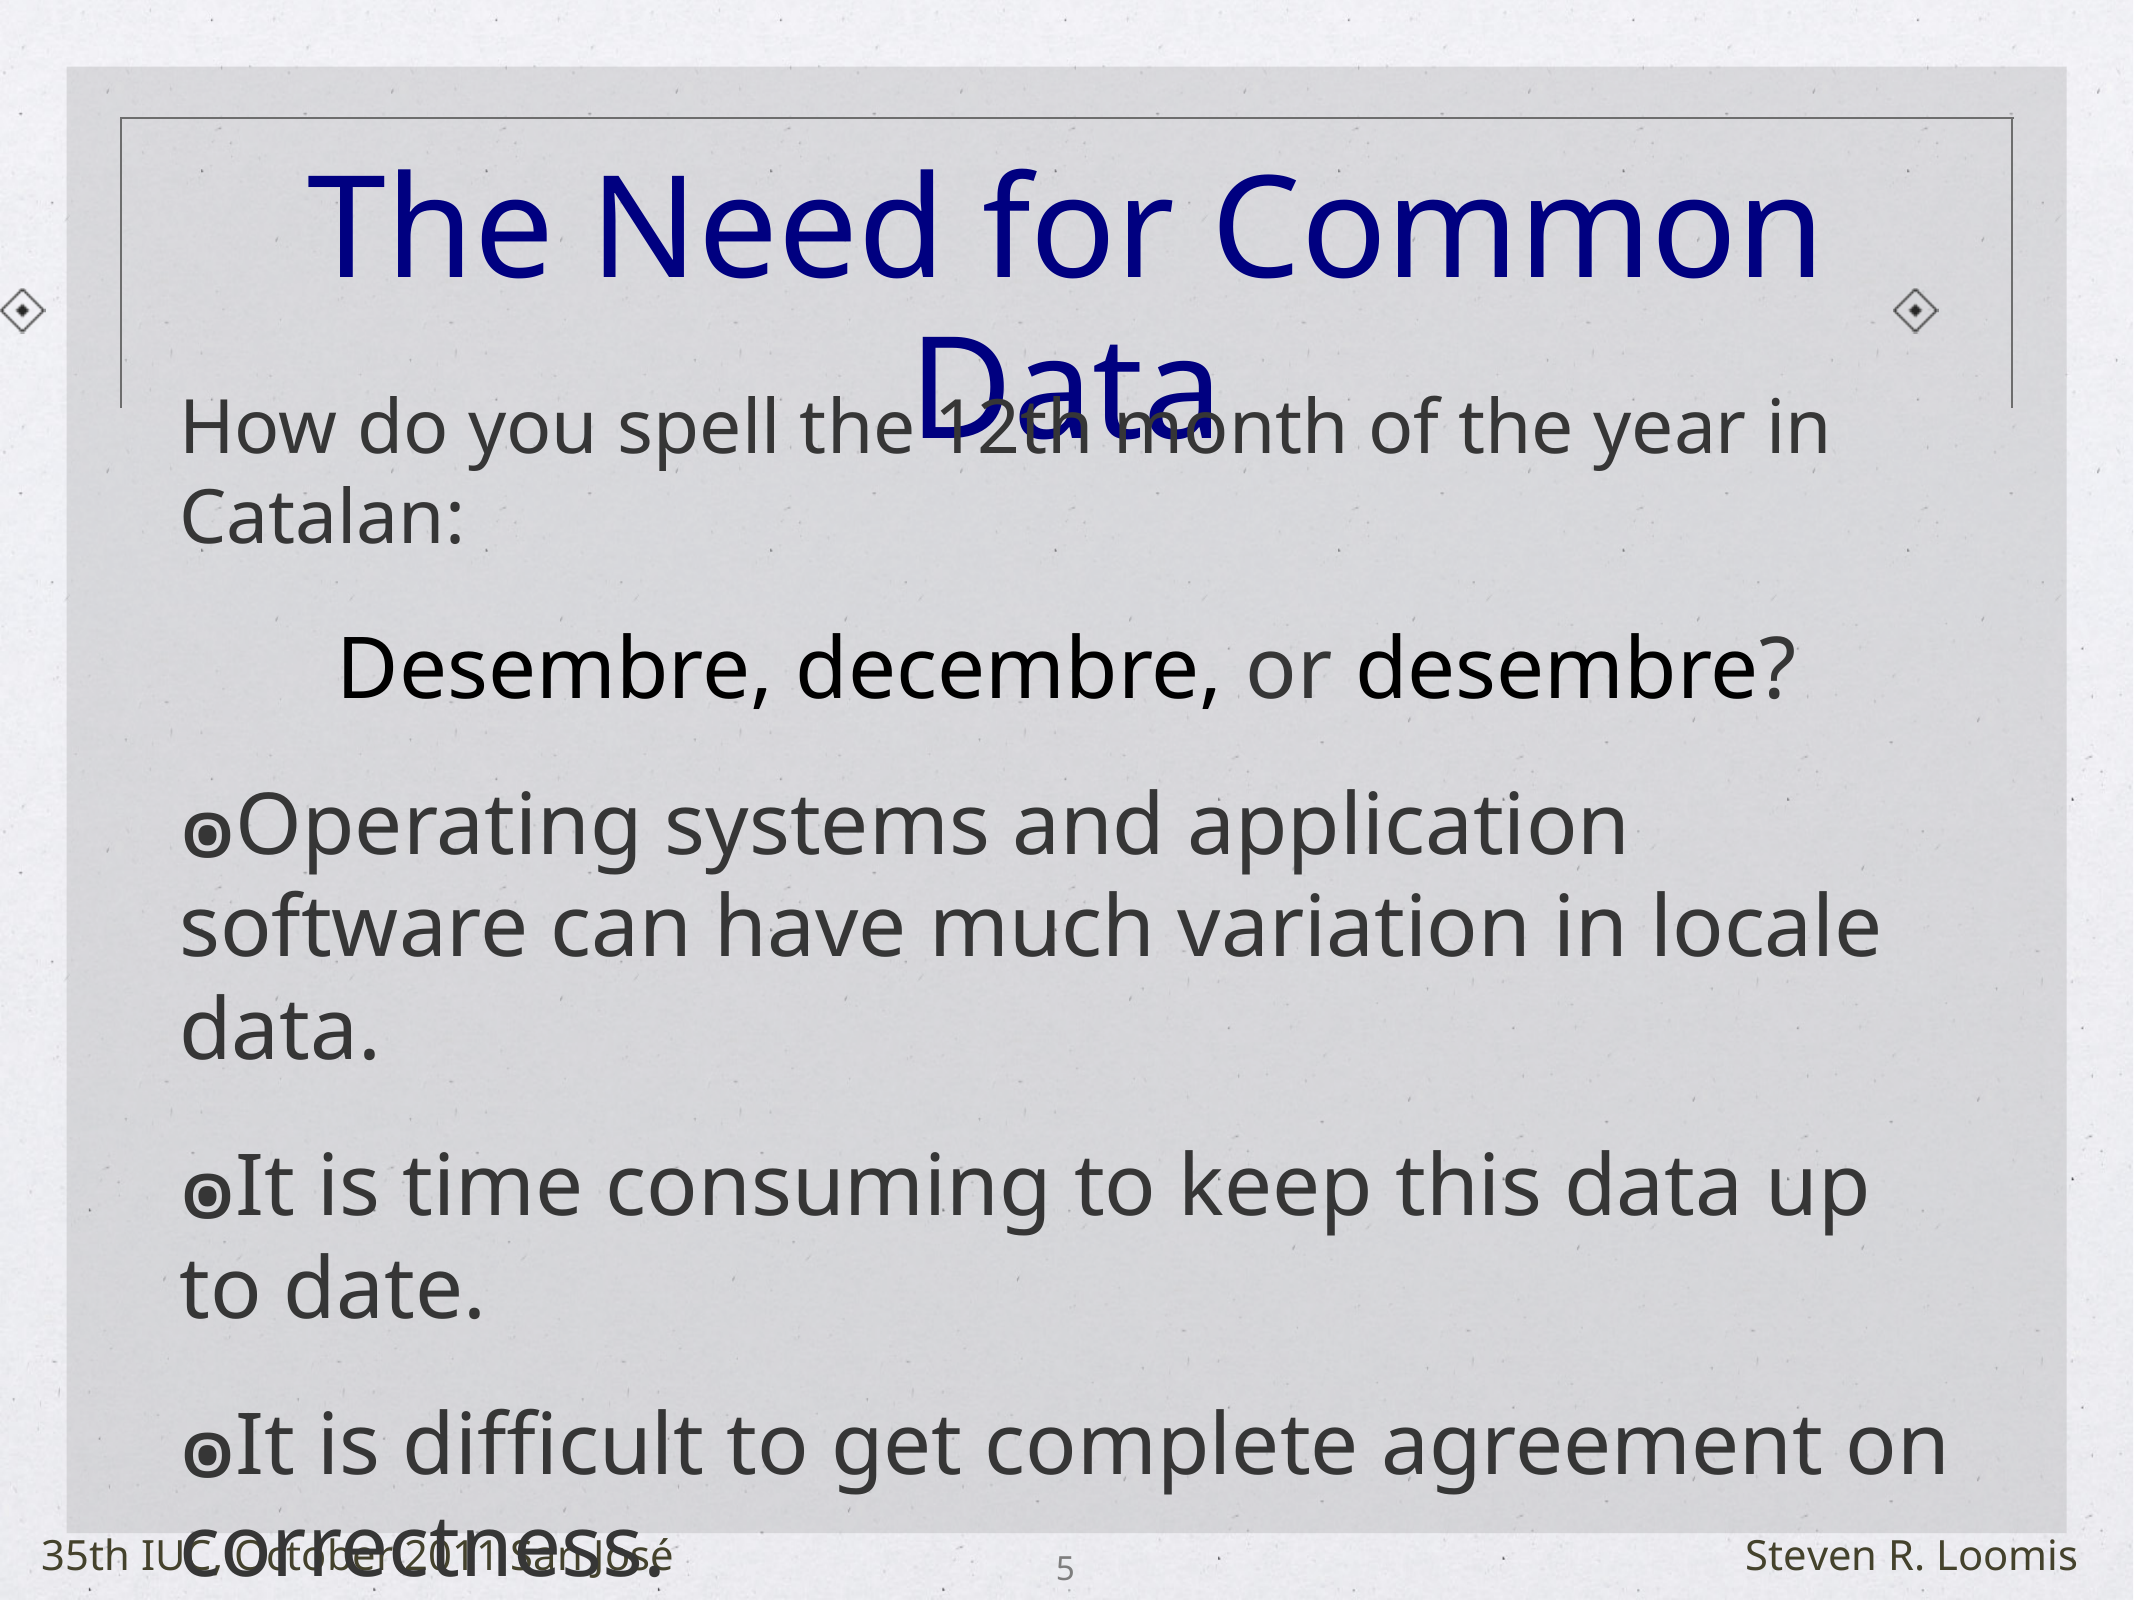

# The Need for Common Data
How do you spell the 12th month of the year in Catalan:
Desembre, decembre, or desembre?
Operating systems and application software can have much variation in locale data.
It is time consuming to keep this data up to date.
It is difficult to get complete agreement on correctness.
5